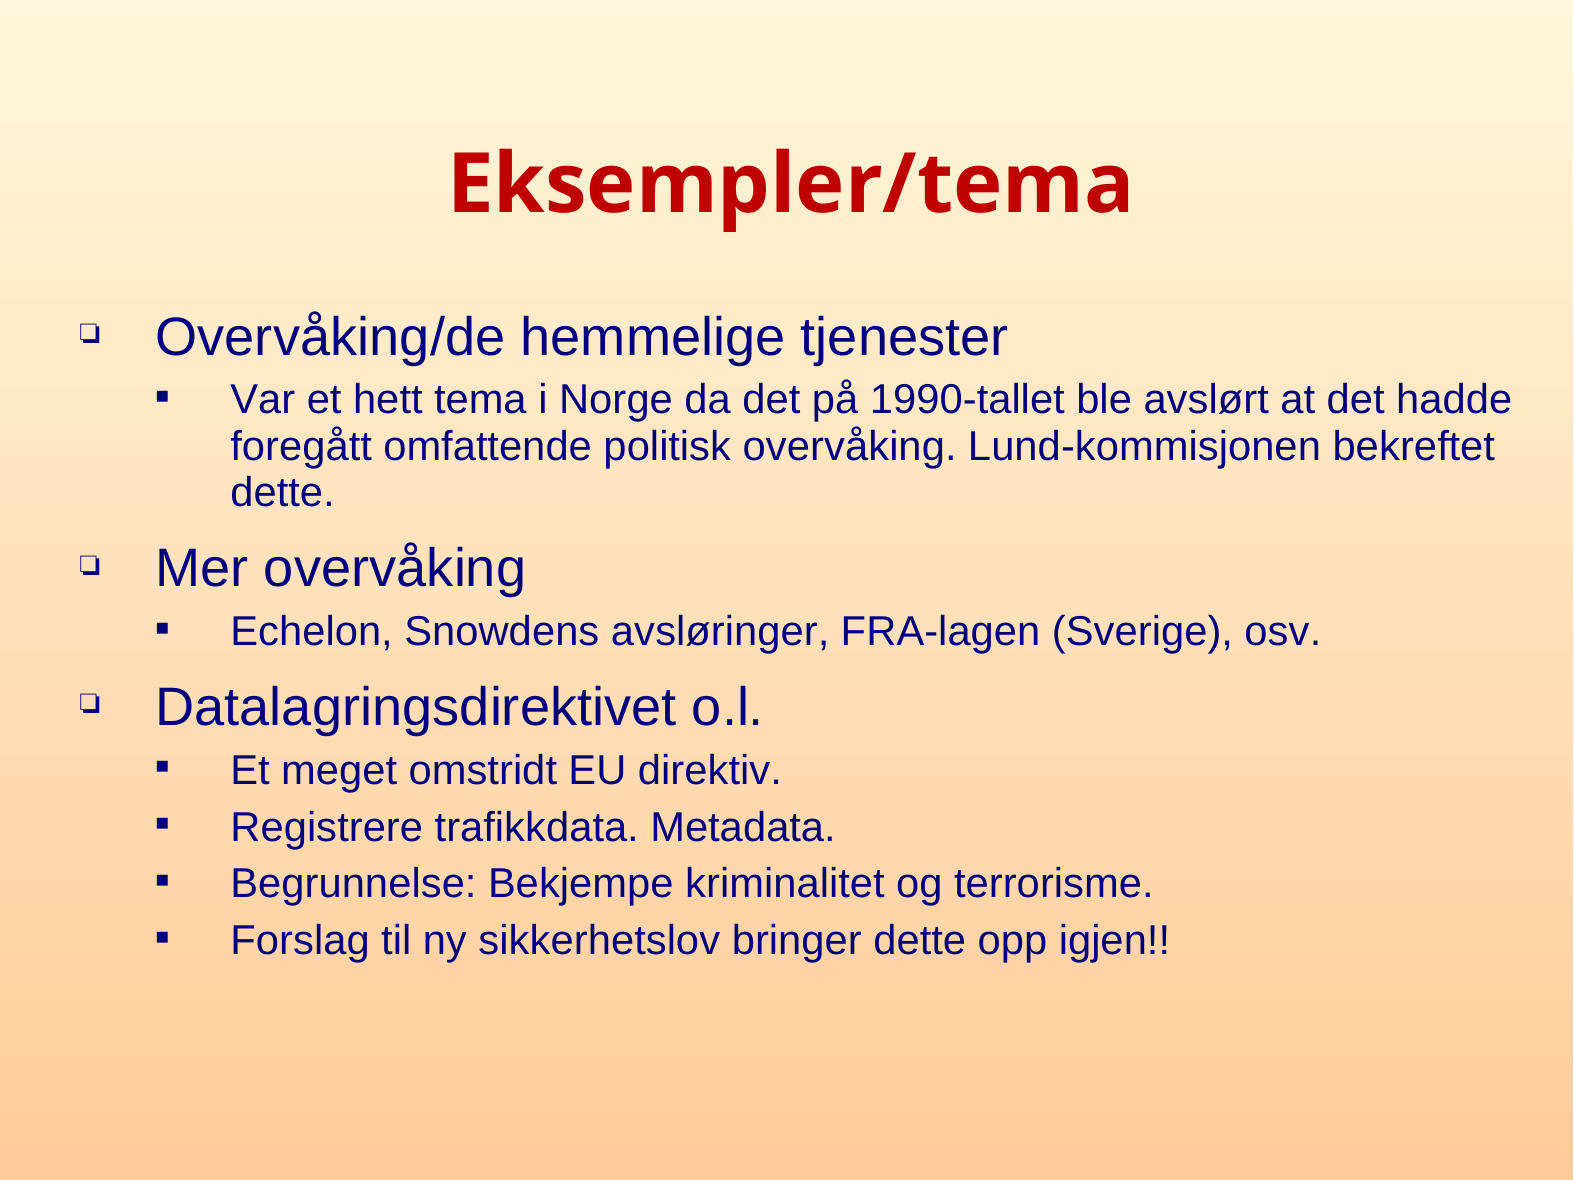

# Eksempler/tema
Overvåking/de hemmelige tjenester
Var et hett tema i Norge da det på 1990-tallet ble avslørt at det hadde foregått omfattende politisk overvåking. Lund-kommisjonen bekreftet dette.
Mer overvåking
Echelon, Snowdens avsløringer, FRA-lagen (Sverige), osv.
Datalagringsdirektivet o.l.
Et meget omstridt EU direktiv.
Registrere trafikkdata. Metadata.
Begrunnelse: Bekjempe kriminalitet og terrorisme.
Forslag til ny sikkerhetslov bringer dette opp igjen!!